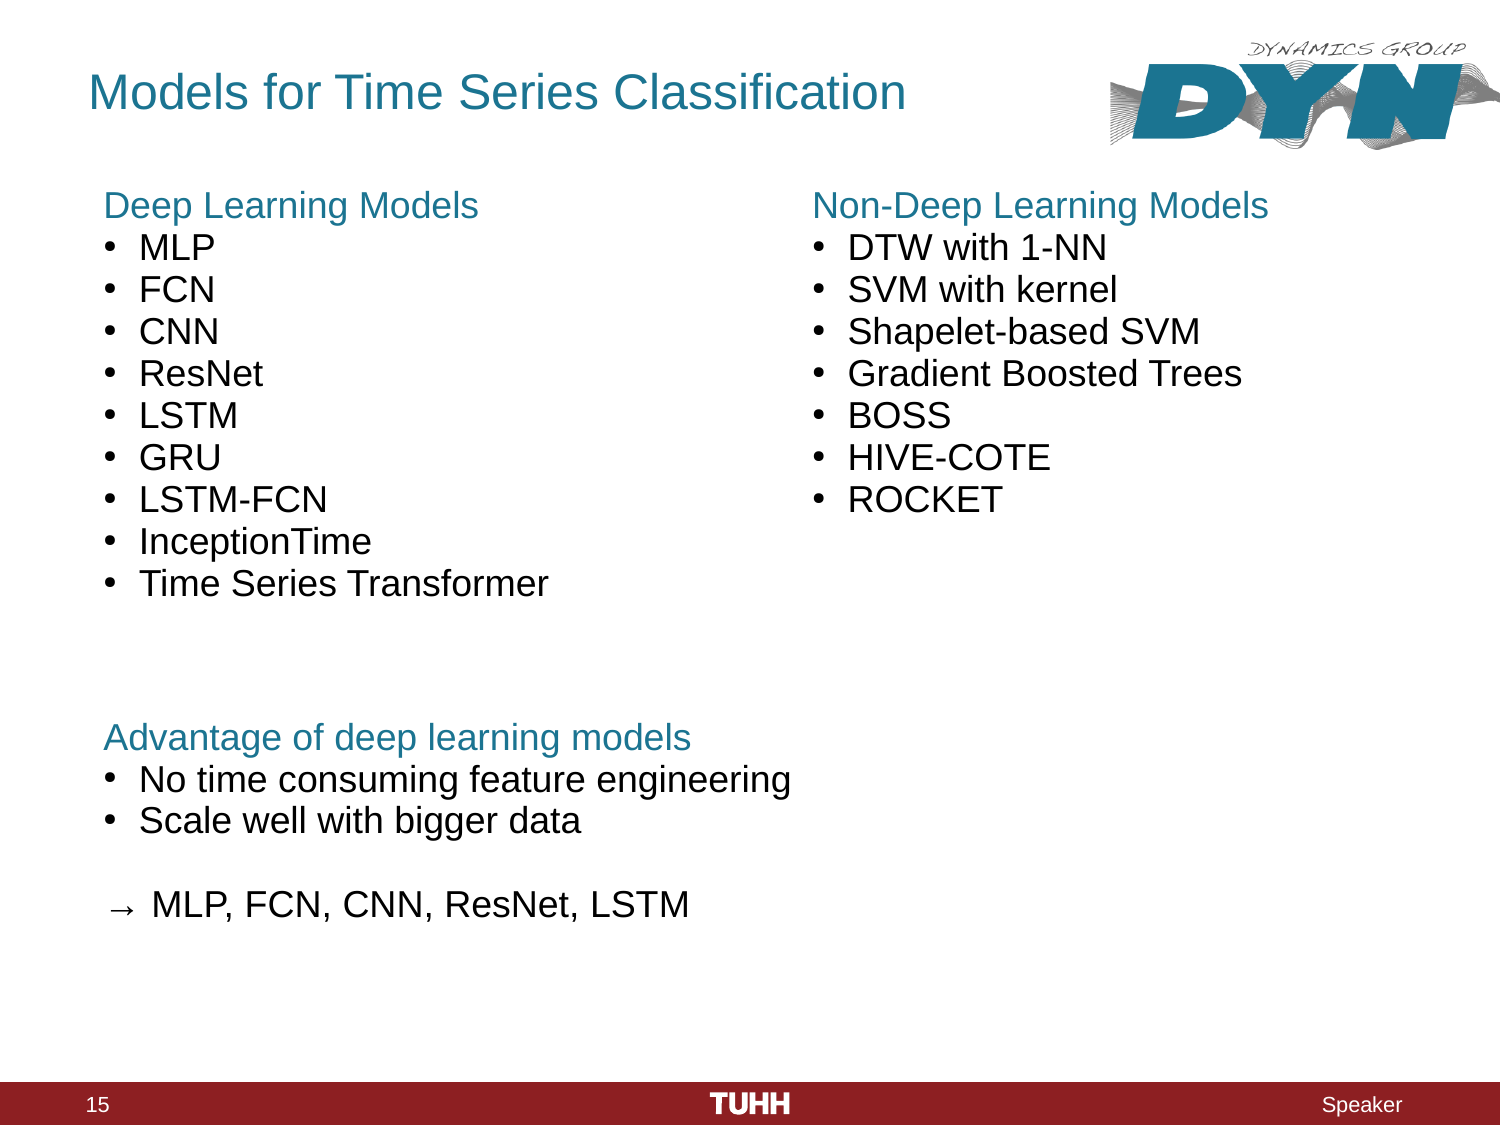

# Models for Time Series Classification
Deep Learning Models
MLP
FCN
CNN
ResNet
LSTM
GRU
LSTM-FCN
InceptionTime
Time Series Transformer
Non-Deep Learning Models
DTW with 1-NN
SVM with kernel
Shapelet-based SVM
Gradient Boosted Trees
BOSS
HIVE-COTE
ROCKET
Advantage of deep learning models
No time consuming feature engineering
Scale well with bigger data
→ MLP, FCN, CNN, ResNet, LSTM